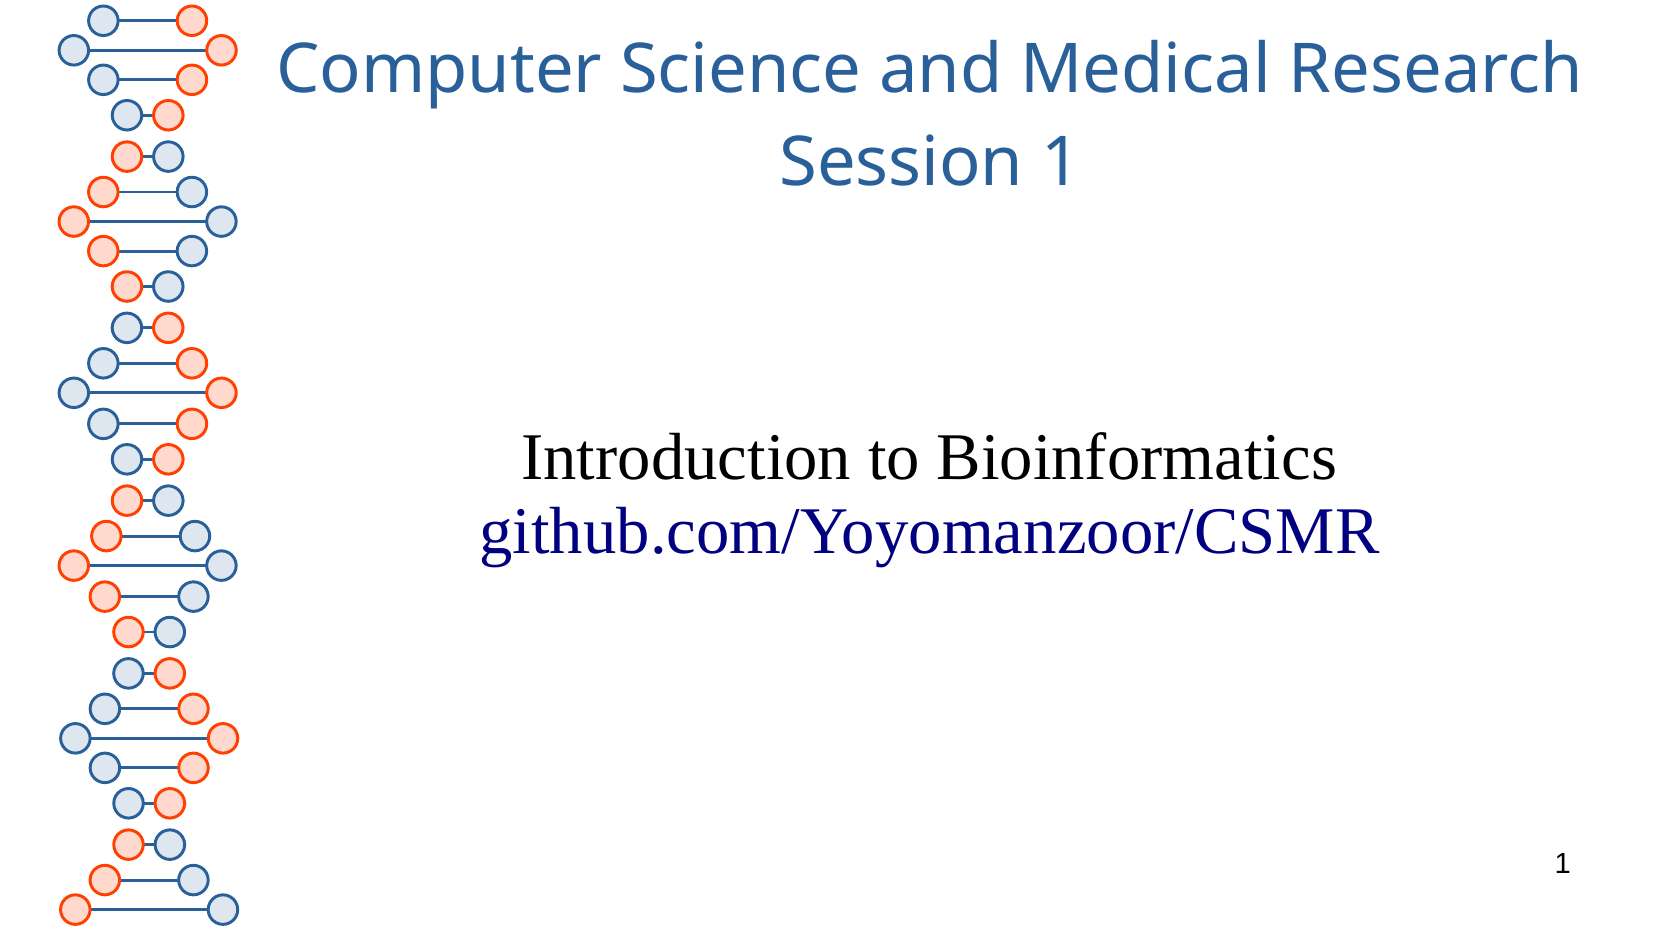

# Computer Science and Medical Research Session 1
Introduction to Bioinformatics
github.com/Yoyomanzoor/CSMR
1